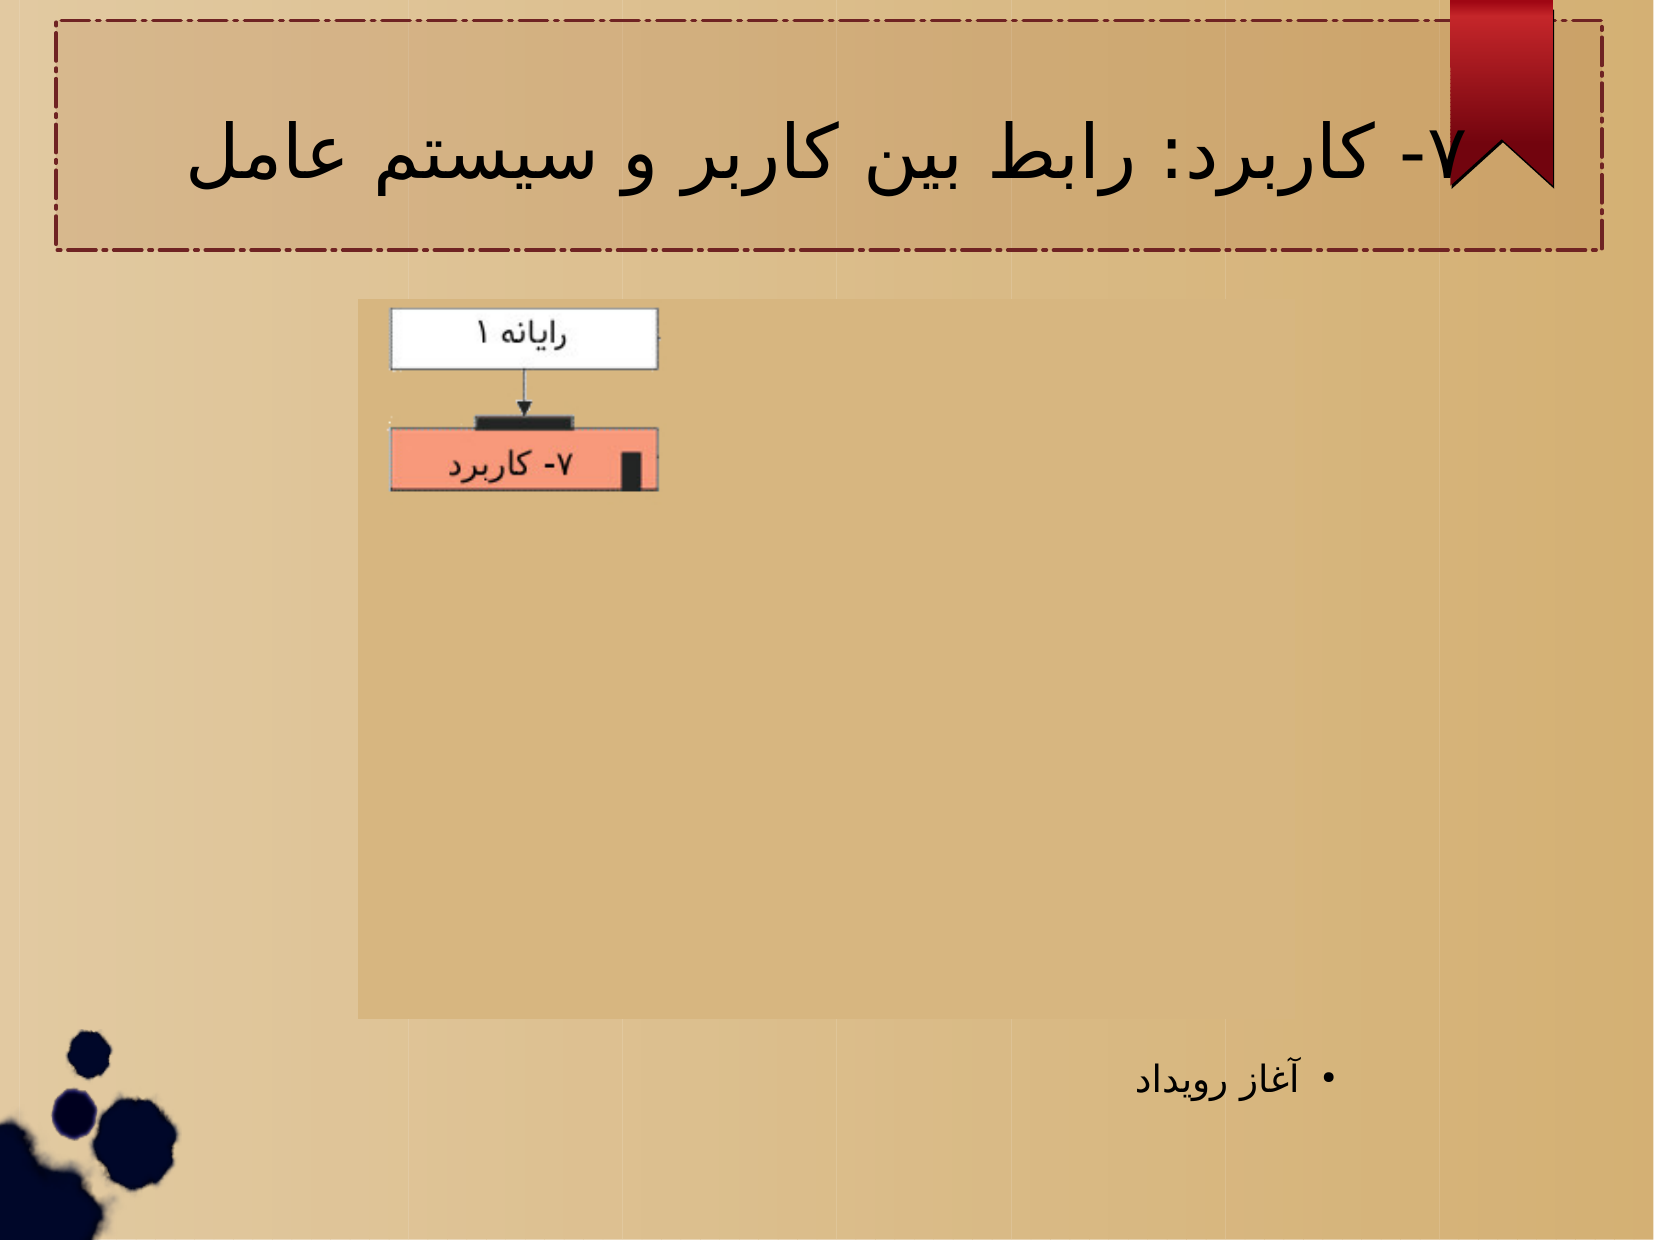

# ۷- کاربرد: رابط بین کاربر و سیستم عامل
آغاز رویداد